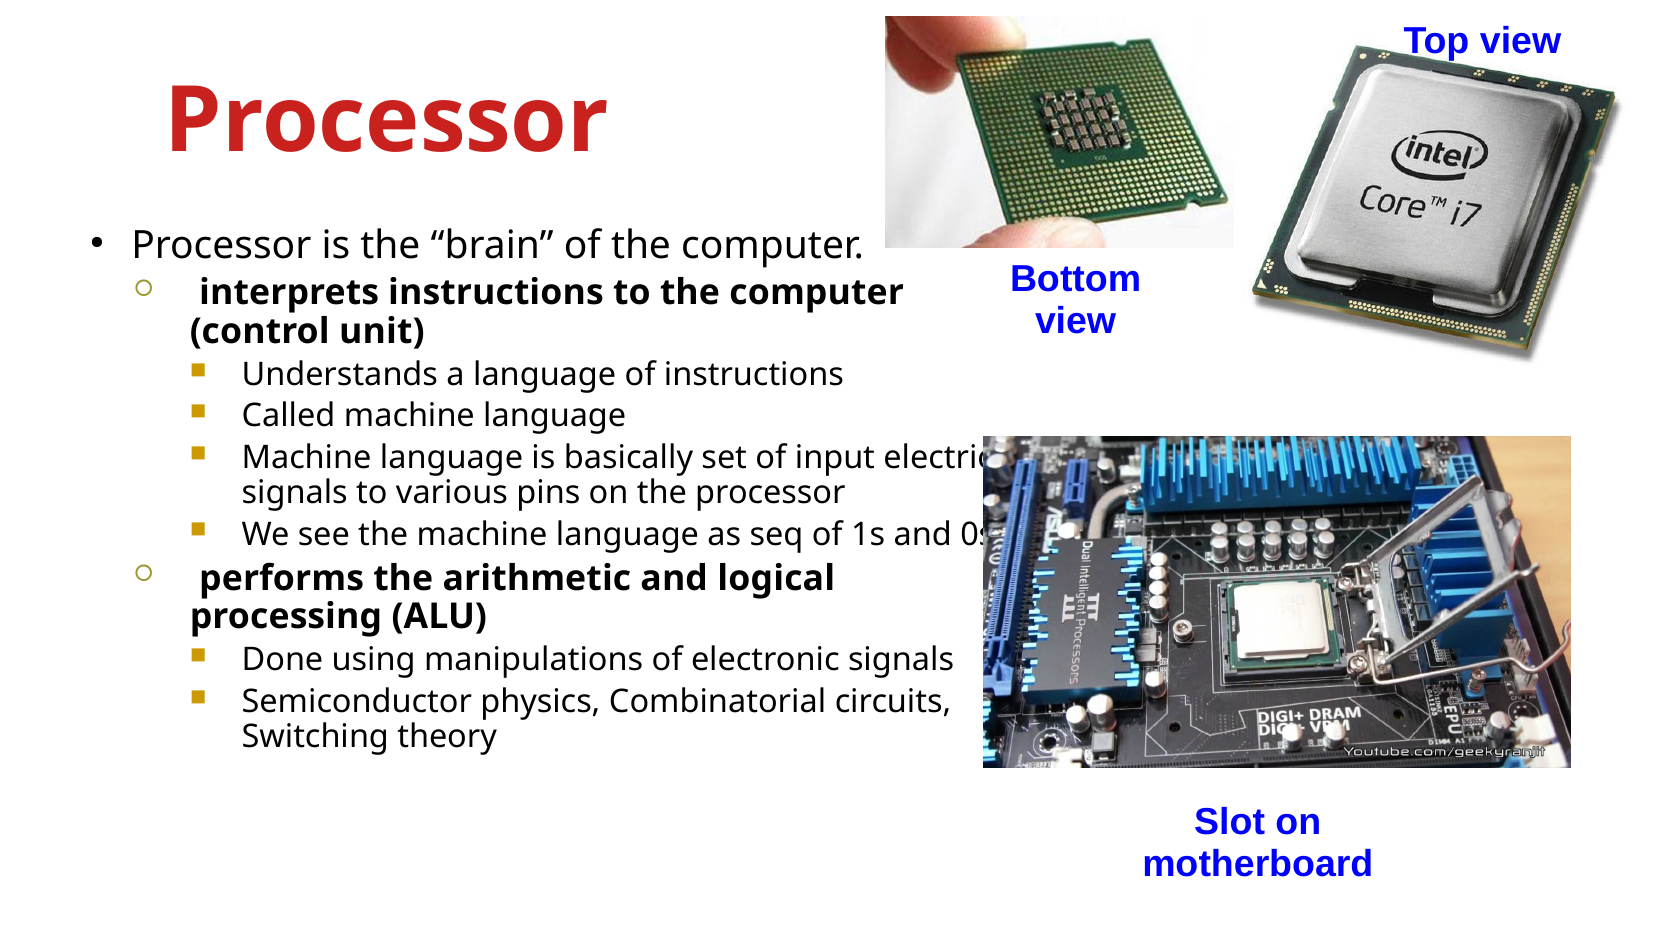

# Processor
Top view
Processor is the “brain” of the computer.
 interprets instructions to the computer (control unit)
Understands a language of instructions
Called machine language
Machine language is basically set of input electric signals to various pins on the processor
We see the machine language as seq of 1s and 0s
 performs the arithmetic and logical processing (ALU)
Done using manipulations of electronic signals
Semiconductor physics, Combinatorial circuits, Switching theory
Bottom view
Slot on motherboard